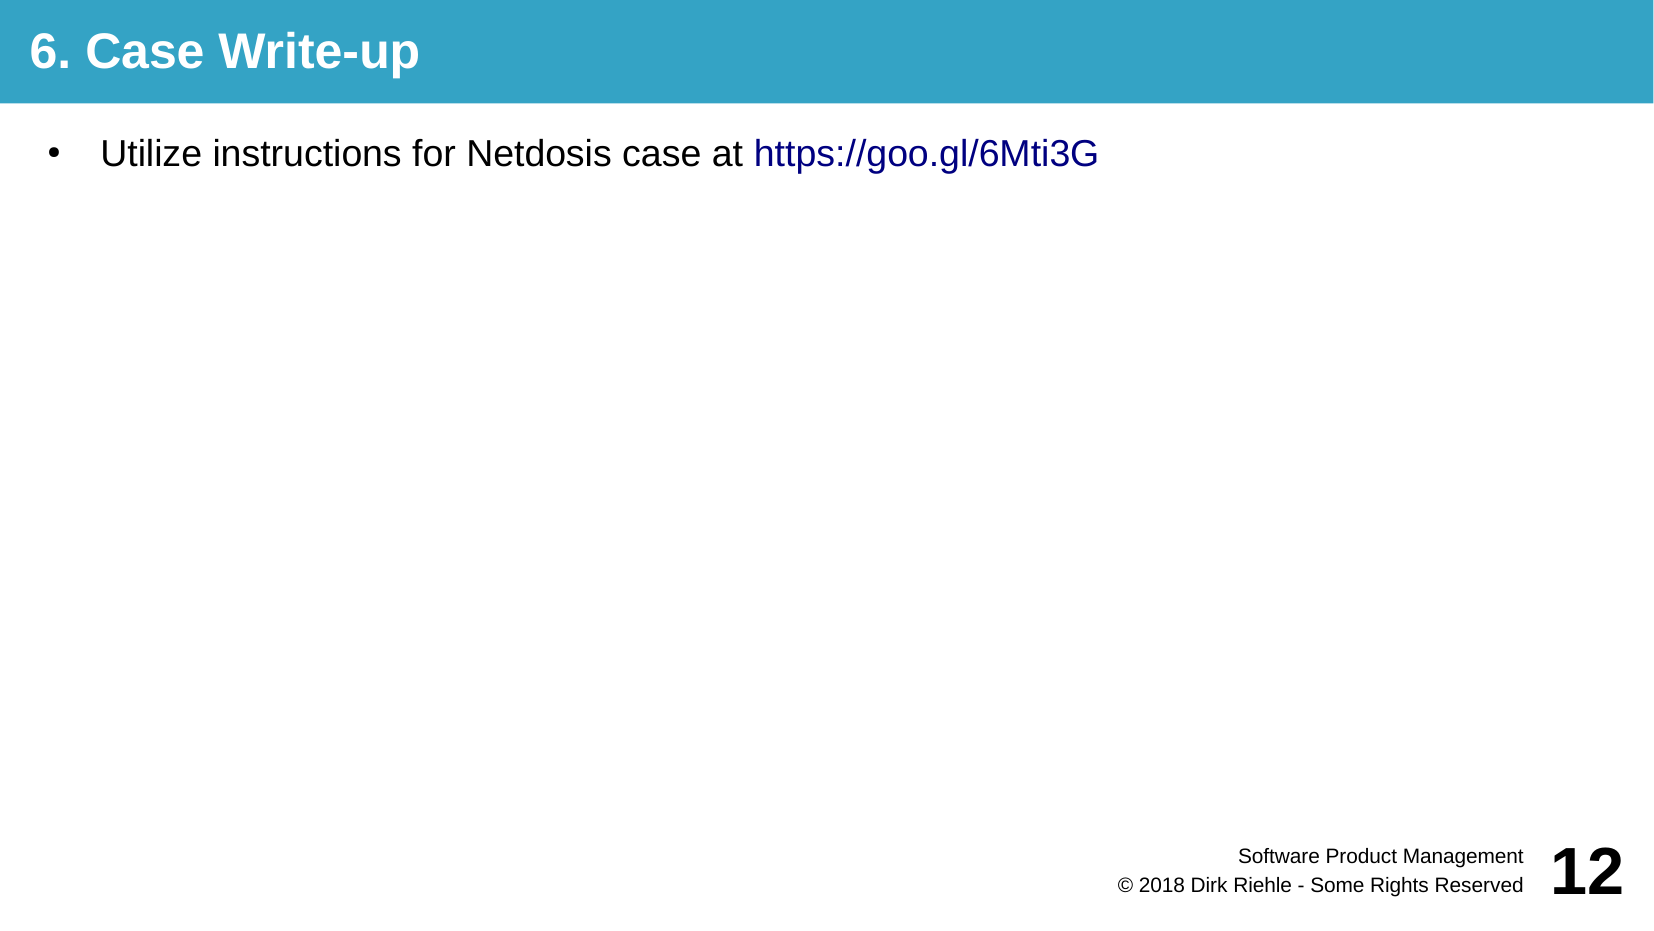

# 6. Case Write-up
Utilize instructions for Netdosis case at https://goo.gl/6Mti3G
Software Product Management
12
© 2018 Dirk Riehle - Some Rights Reserved